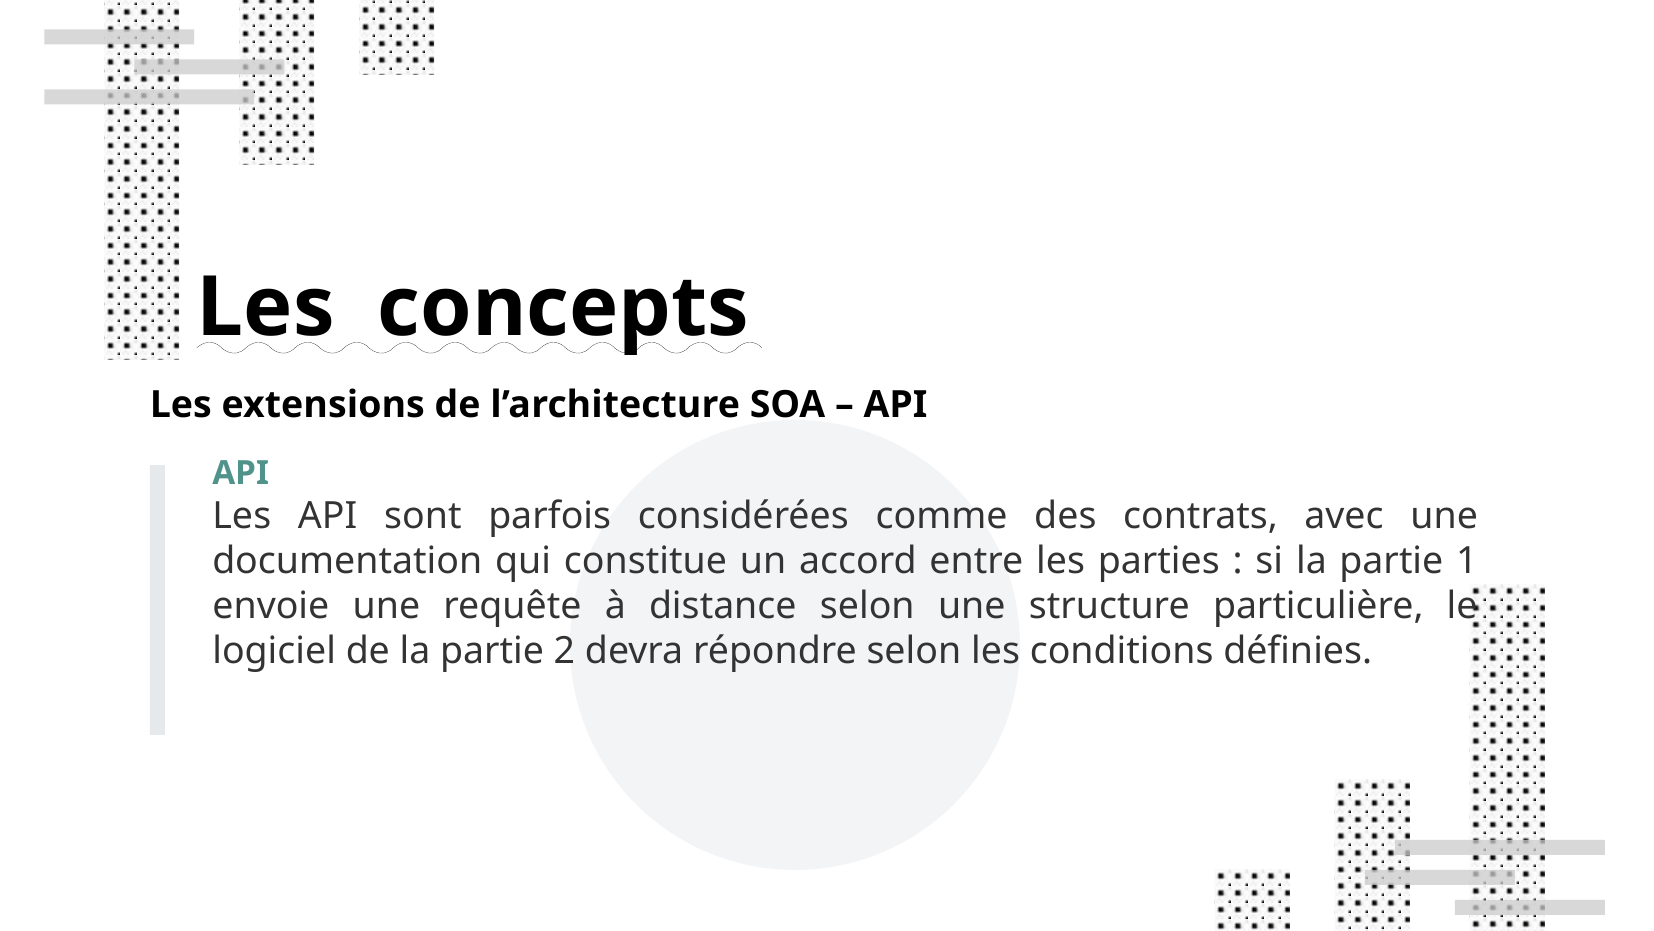

Les concepts
Les extensions de l’architecture SOA – API
API
Les API sont parfois considérées comme des contrats, avec une documentation qui constitue un accord entre les parties : si la partie 1 envoie une requête à distance selon une structure particulière, le logiciel de la partie 2 devra répondre selon les conditions définies.